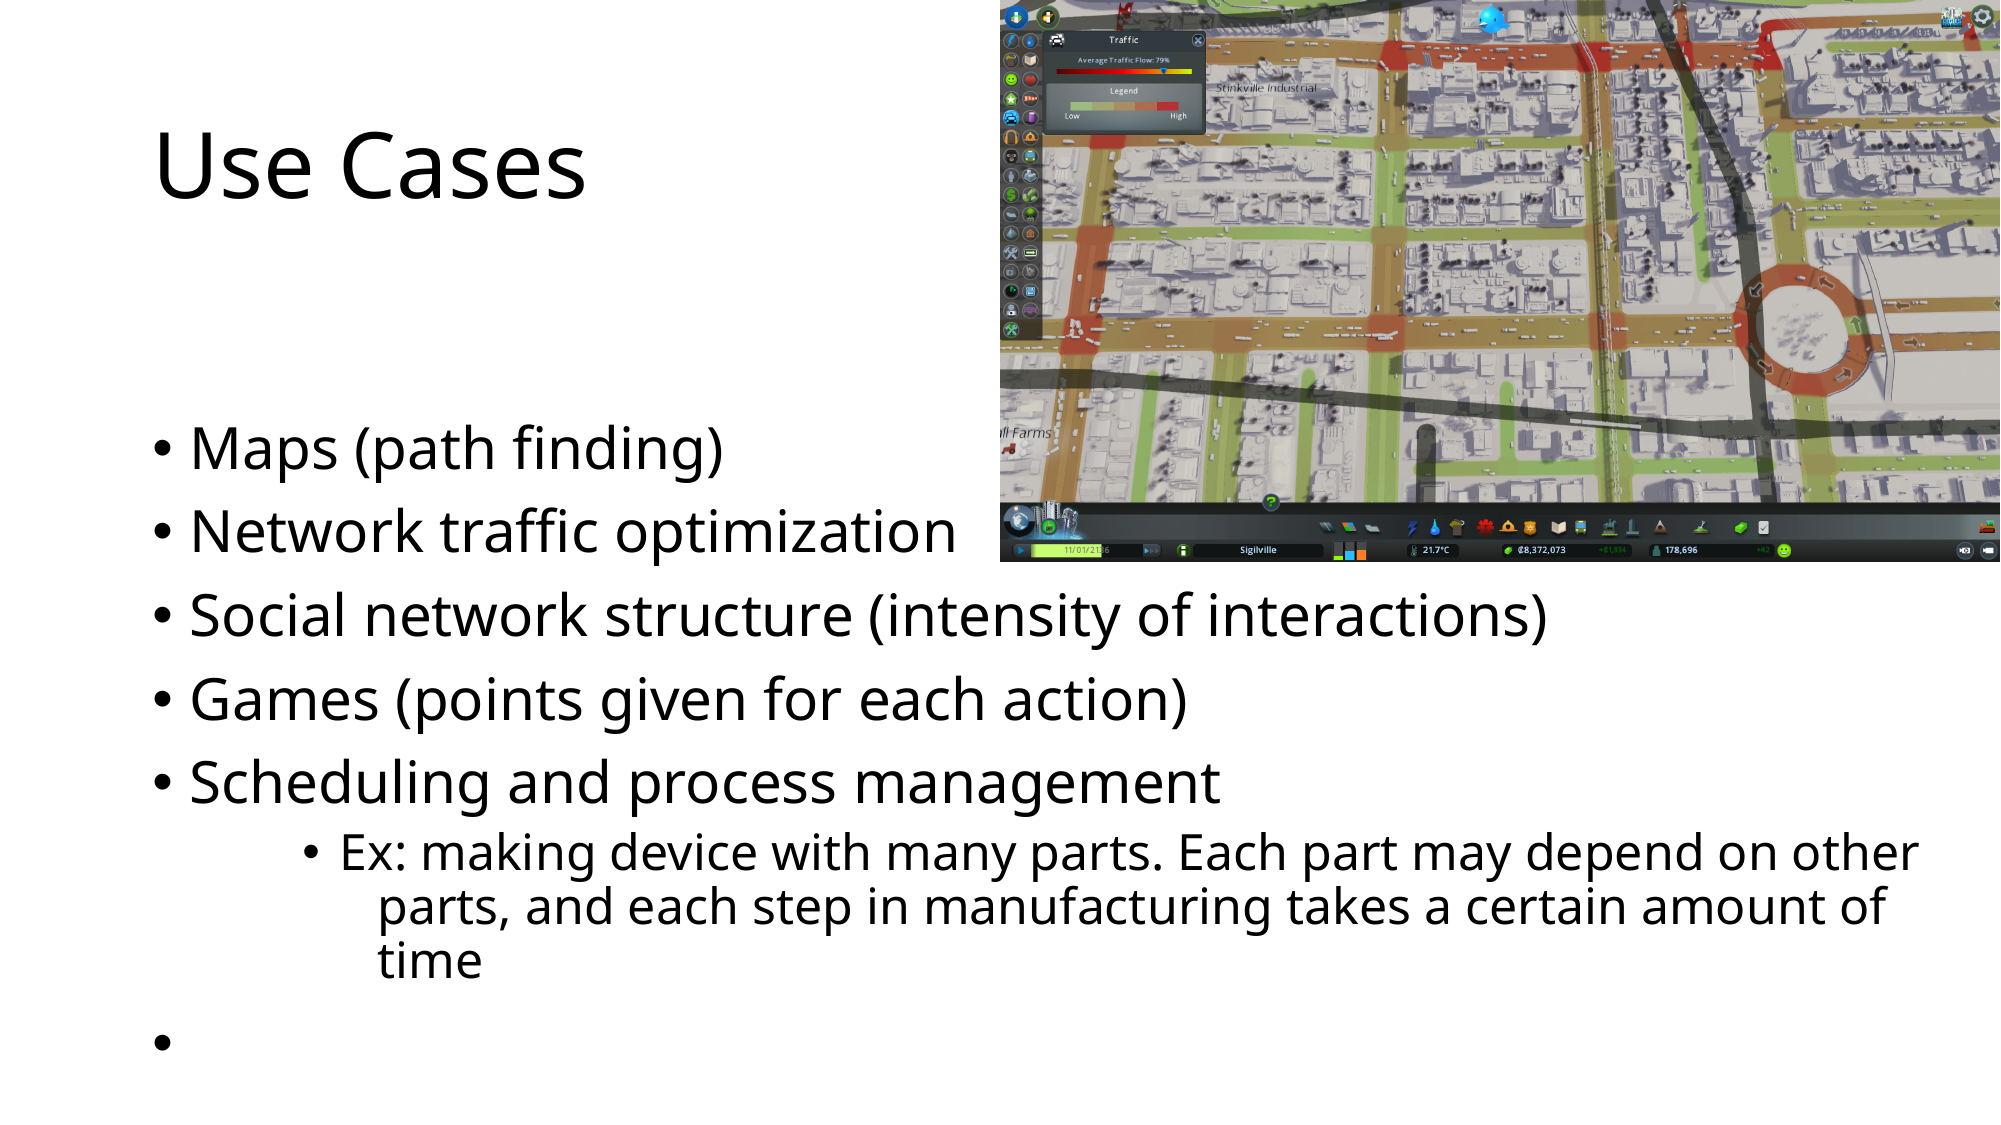

# Use Cases
Maps (path finding)
Network traffic optimization
Social network structure (intensity of interactions)
Games (points given for each action)
Scheduling and process management
Ex: making device with many parts. Each part may depend on other parts, and each step in manufacturing takes a certain amount of time